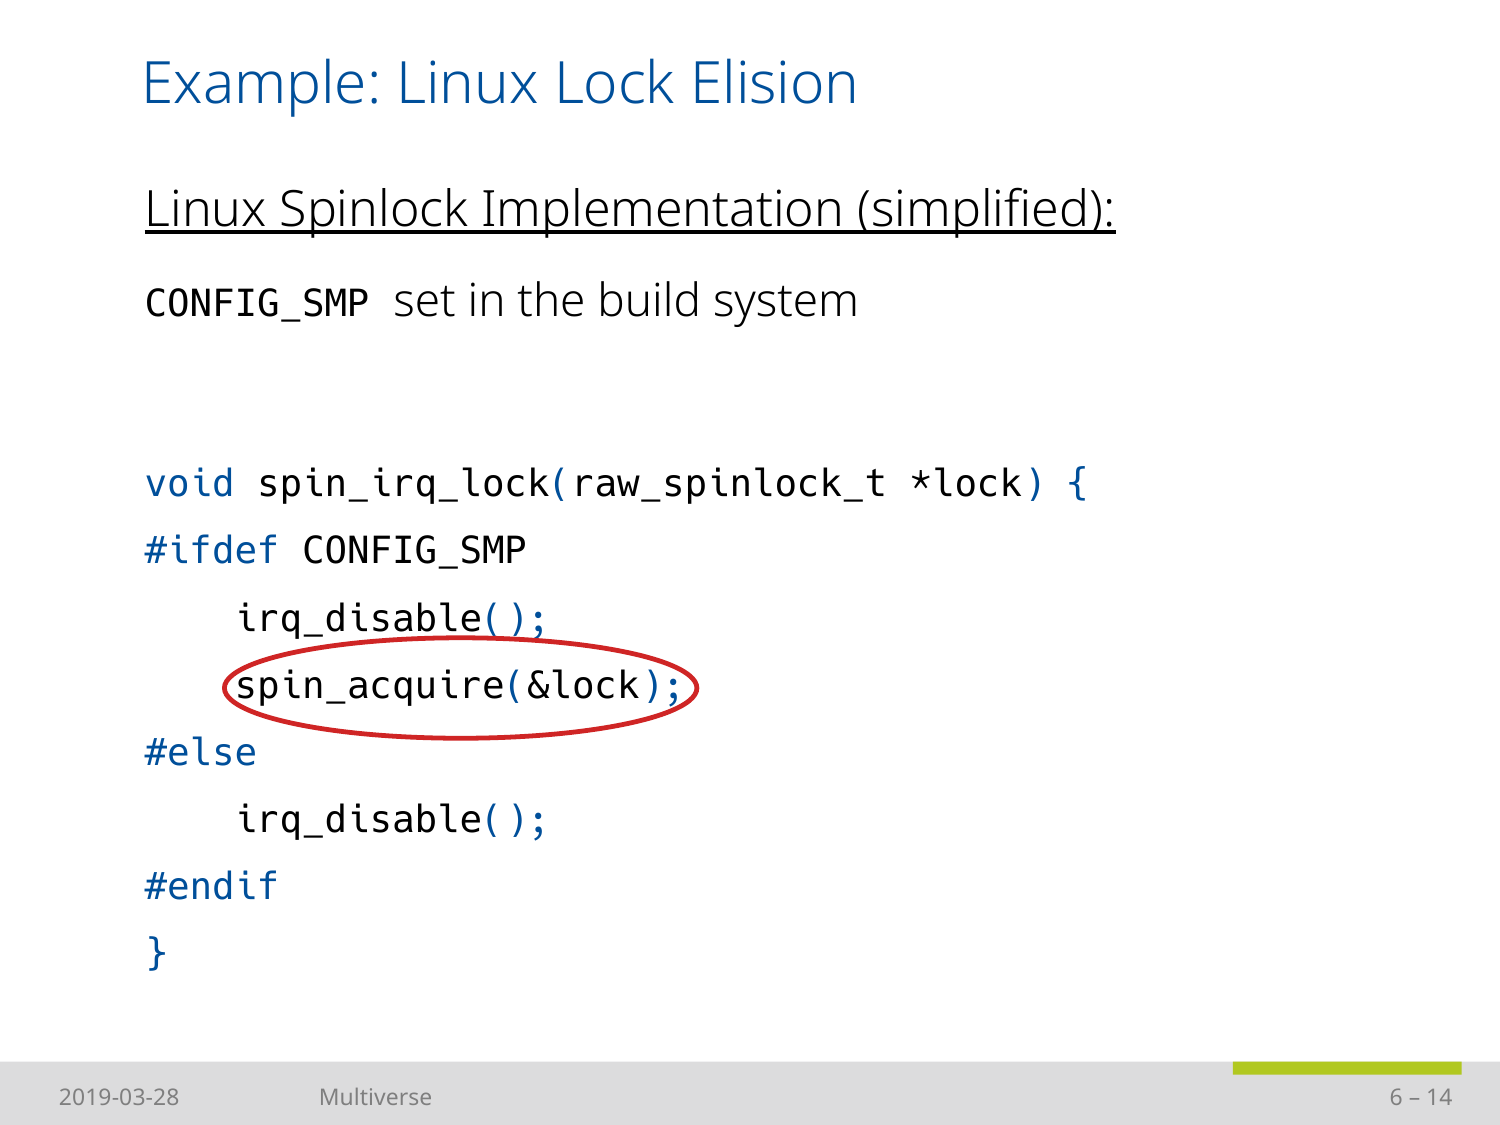

# Example: Linux Lock Elision
Linux Spinlock Implementation (simplified):
CONFIG_SMP set in the build system
void spin_irq_lock(raw_spinlock_t *lock) {
#ifdef CONFIG_SMP
 irq_disable();
 spin_acquire(&lock);
#else
 irq_disable();
#endif
}
6